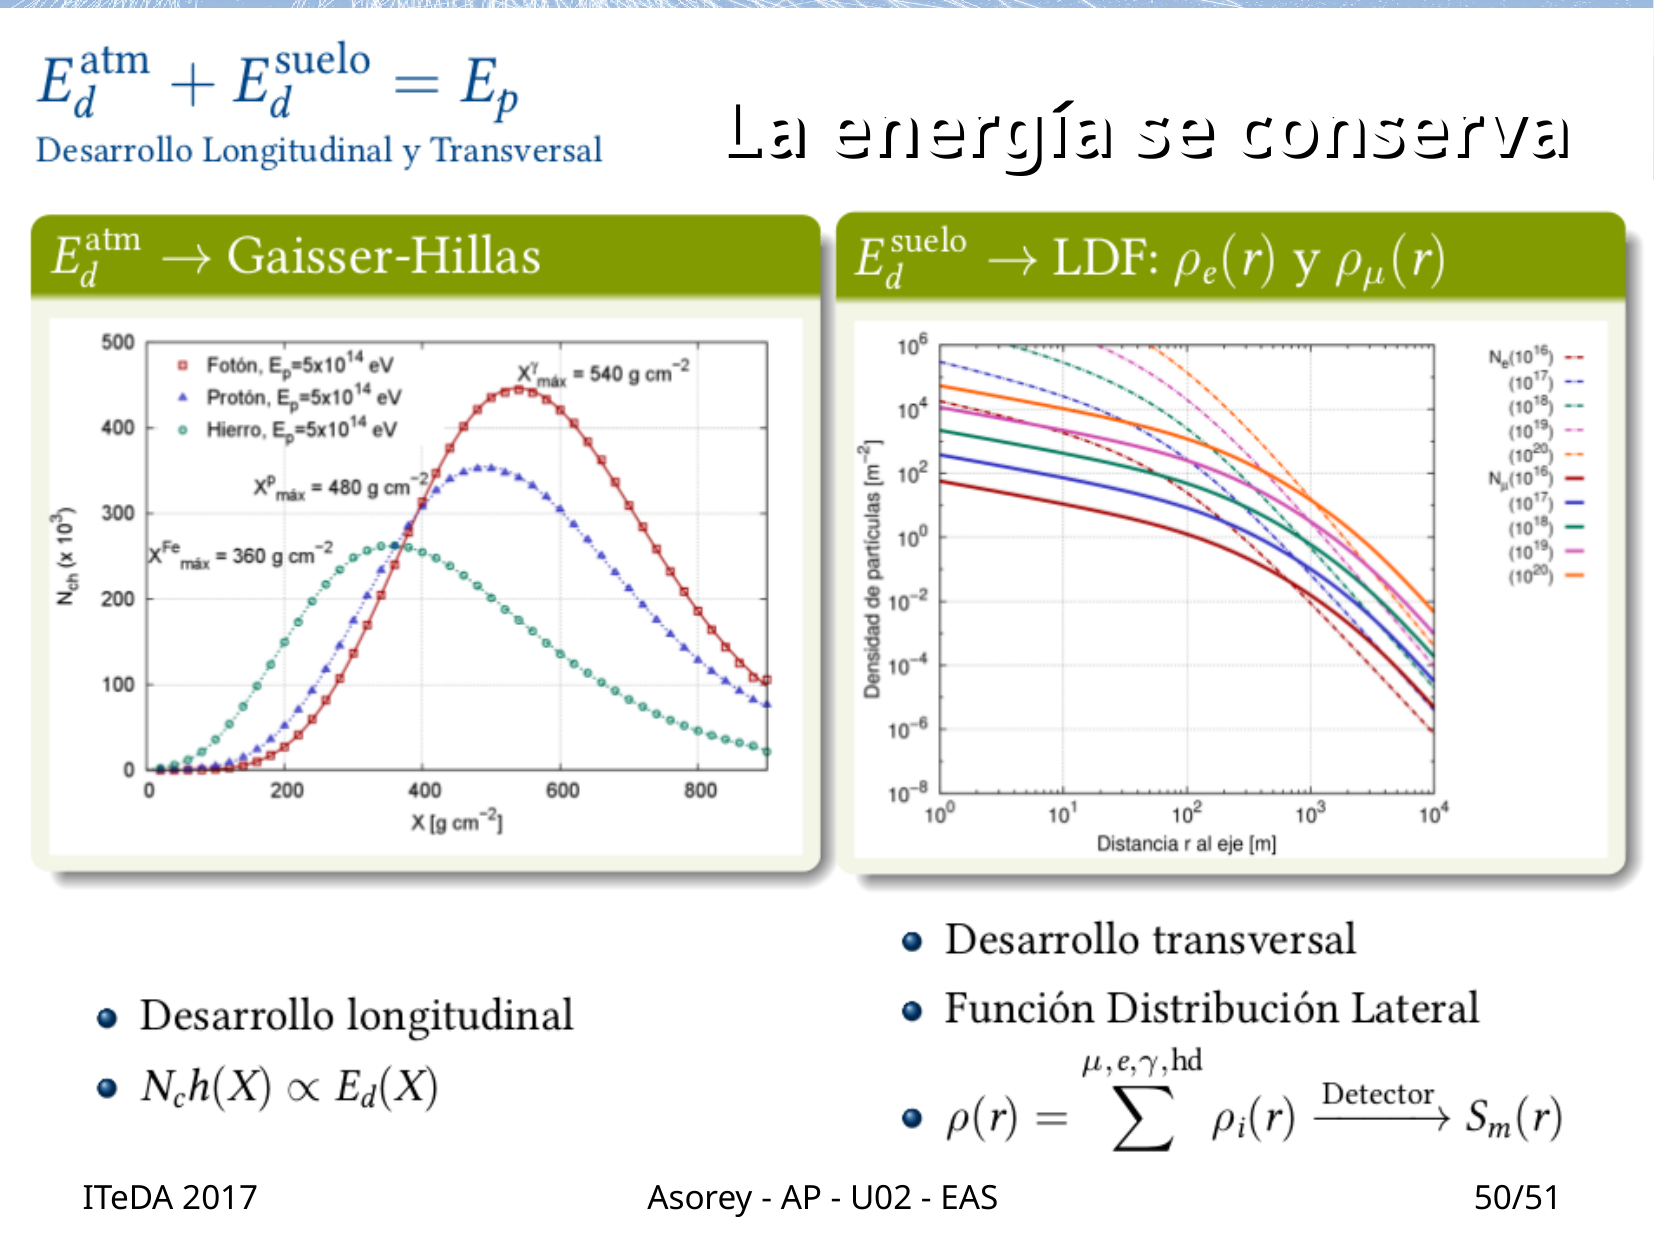

# La energía se conserva
ITeDA 2017
Asorey - AP - U02 - EAS
50